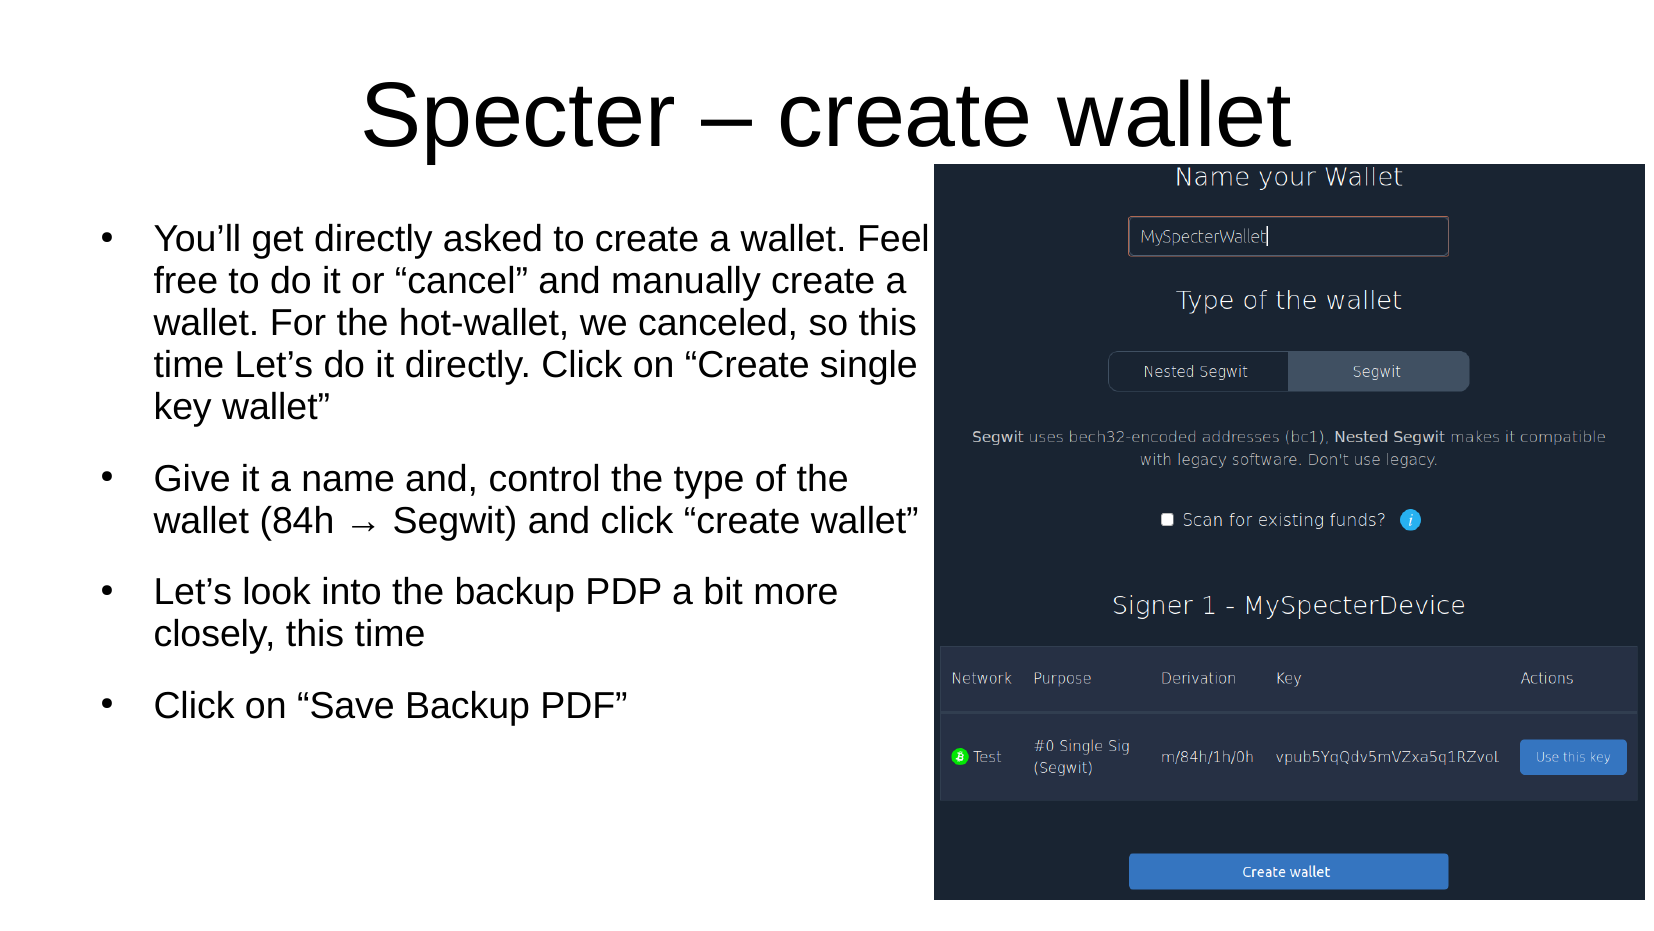

# Specter – create wallet
You’ll get directly asked to create a wallet. Feel free to do it or “cancel” and manually create a wallet. For the hot-wallet, we canceled, so this time Let’s do it directly. Click on “Create single key wallet”
Give it a name and, control the type of the wallet (84h → Segwit) and click “create wallet”
Let’s look into the backup PDP a bit more closely, this time
Click on “Save Backup PDF”